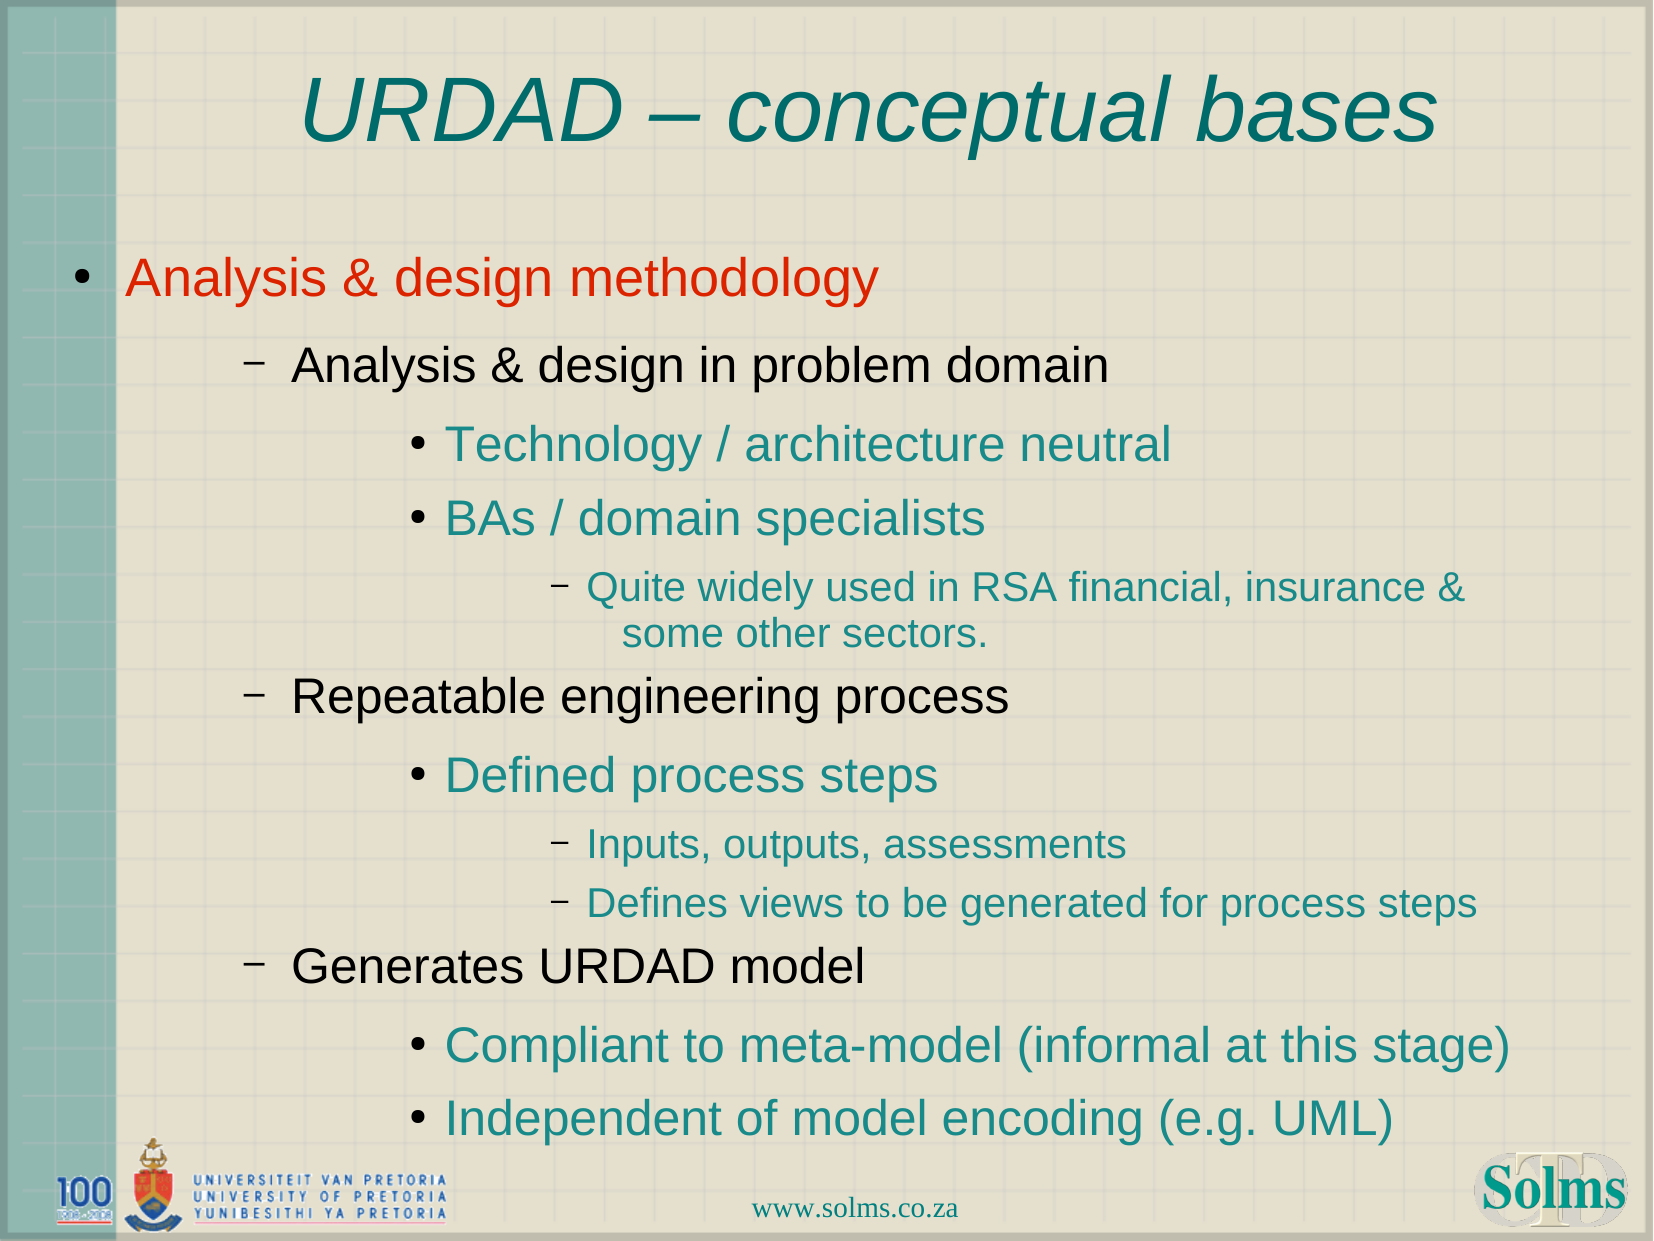

# URDAD – conceptual bases
Analysis & design methodology
Analysis & design in problem domain
Technology / architecture neutral
BAs / domain specialists
Quite widely used in RSA financial, insurance & some other sectors.
Repeatable engineering process
Defined process steps
Inputs, outputs, assessments
Defines views to be generated for process steps
Generates URDAD model
Compliant to meta-model (informal at this stage)
Independent of model encoding (e.g. UML)
5